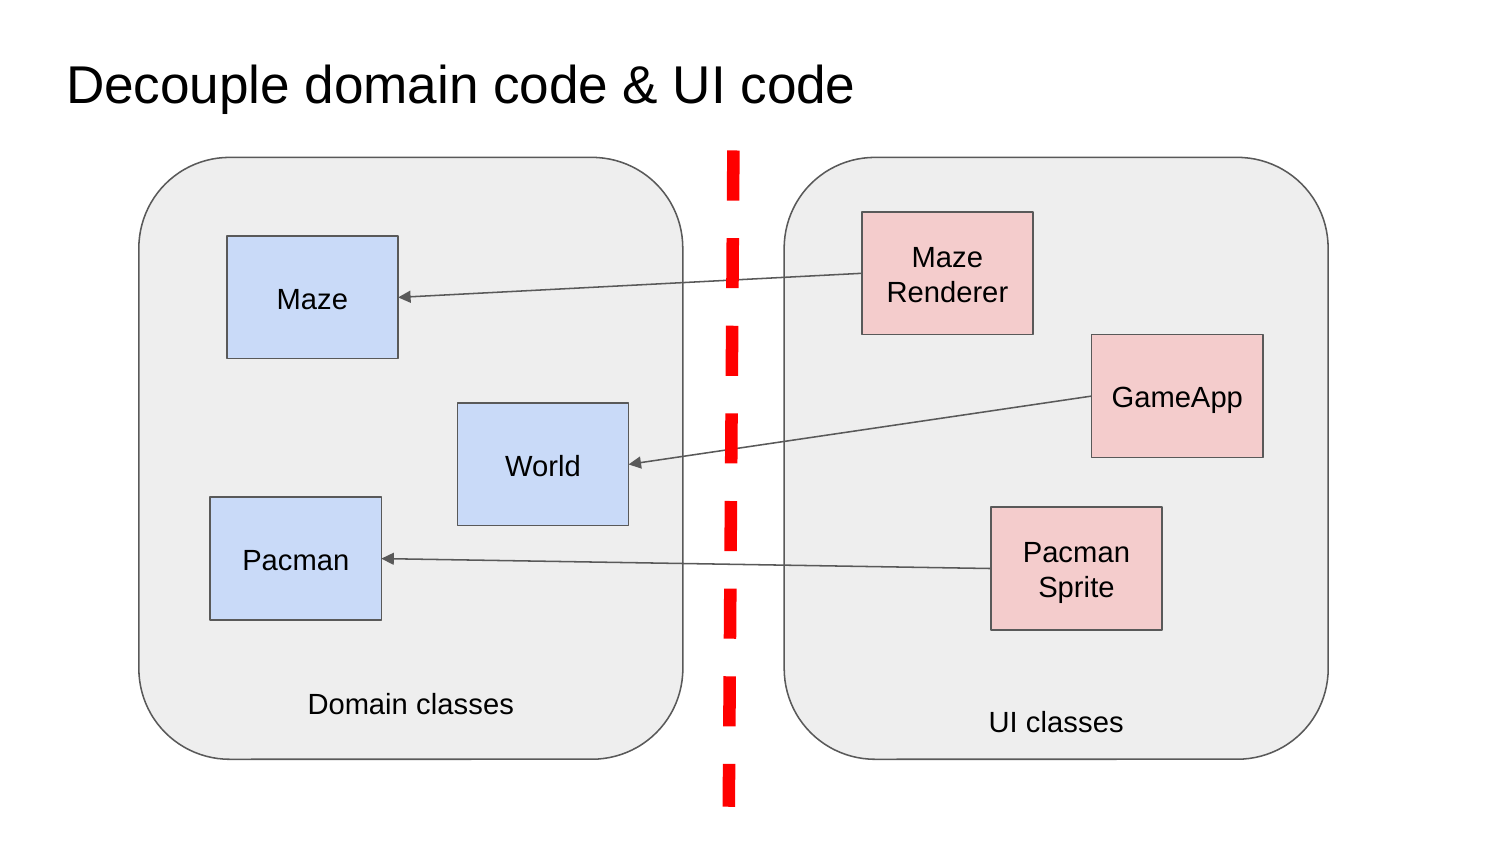

# Decouple domain code & UI code
Domain classes
UI classes
Maze
Renderer
Maze
GameApp
World
Pacman
Pacman
Sprite